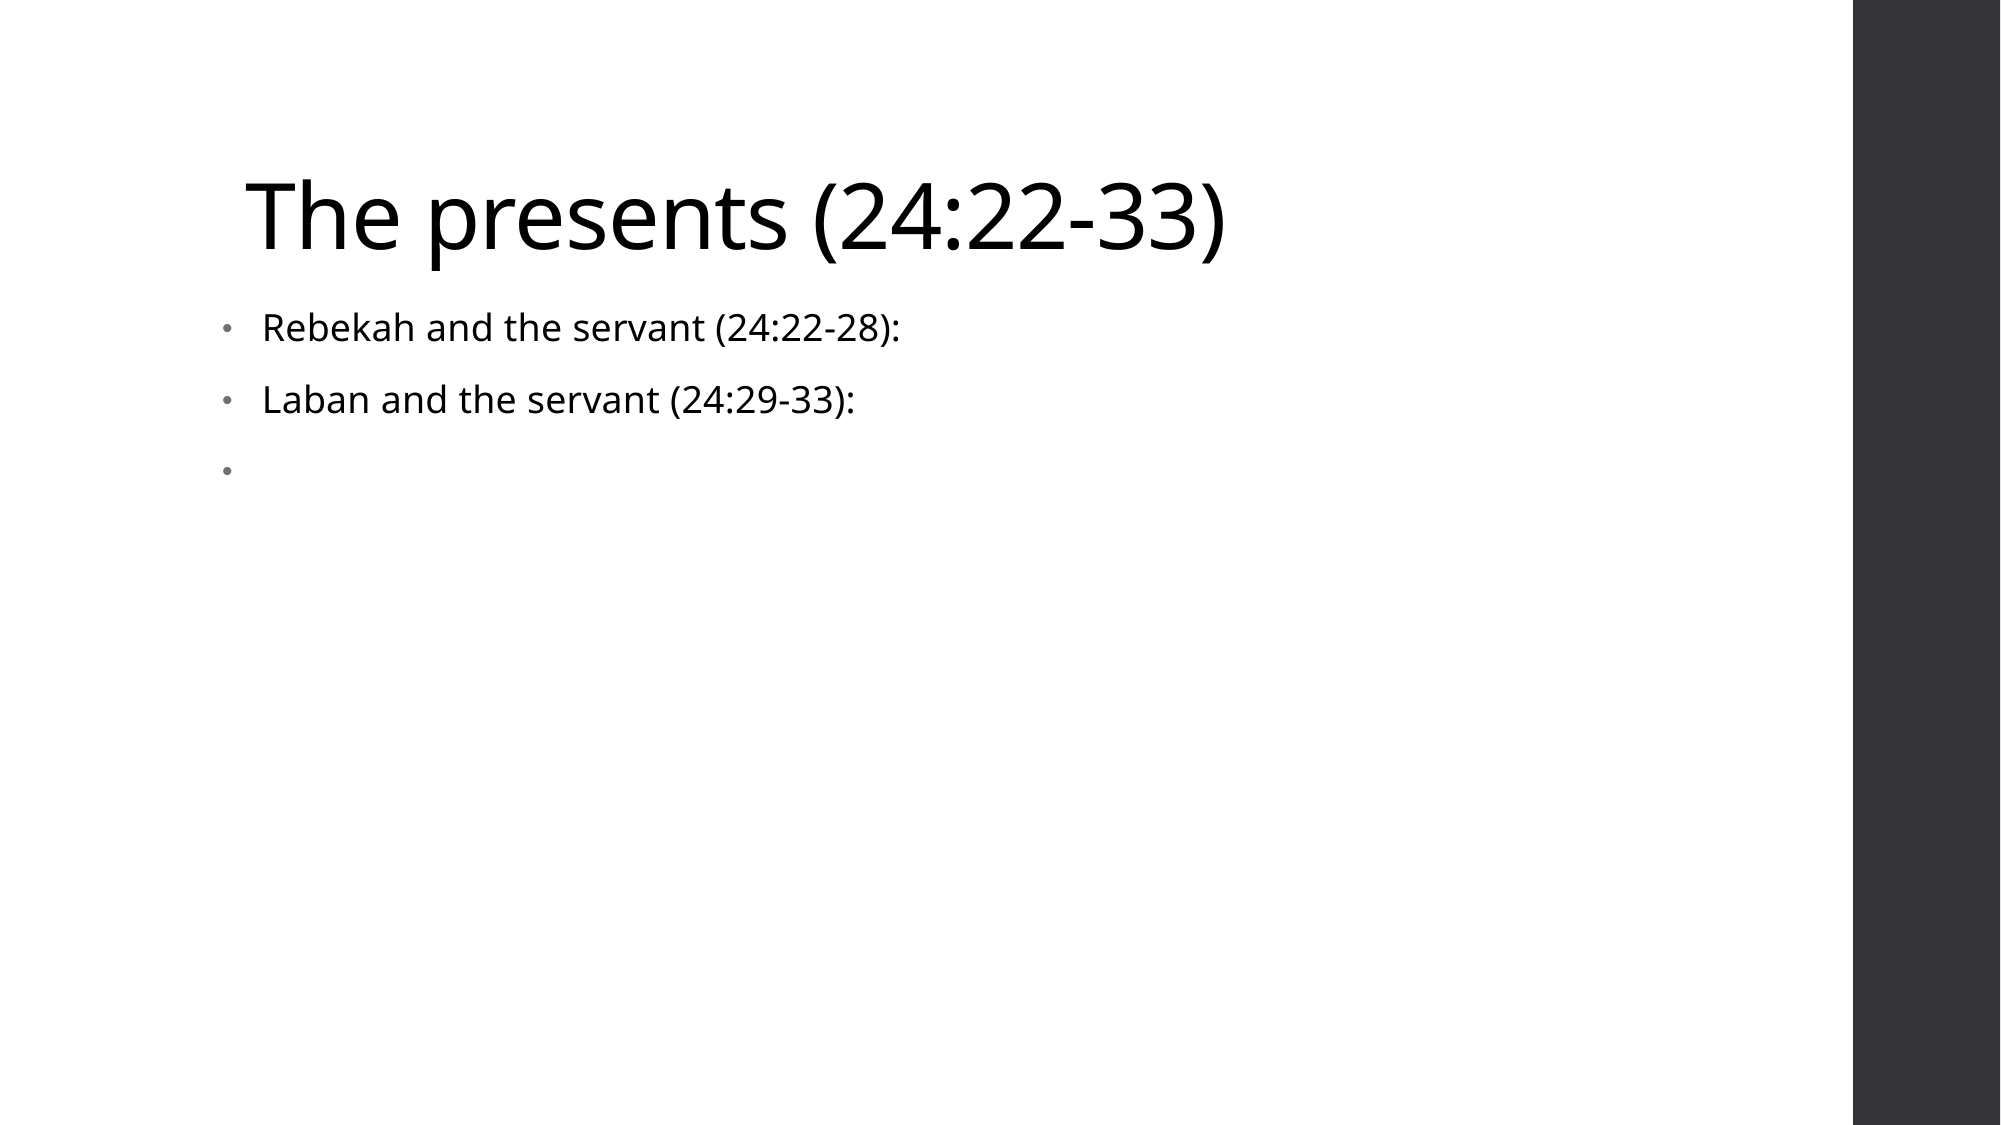

# The presents (24:22-33)
 Rebekah and the servant (24:22-28):
 Laban and the servant (24:29-33):